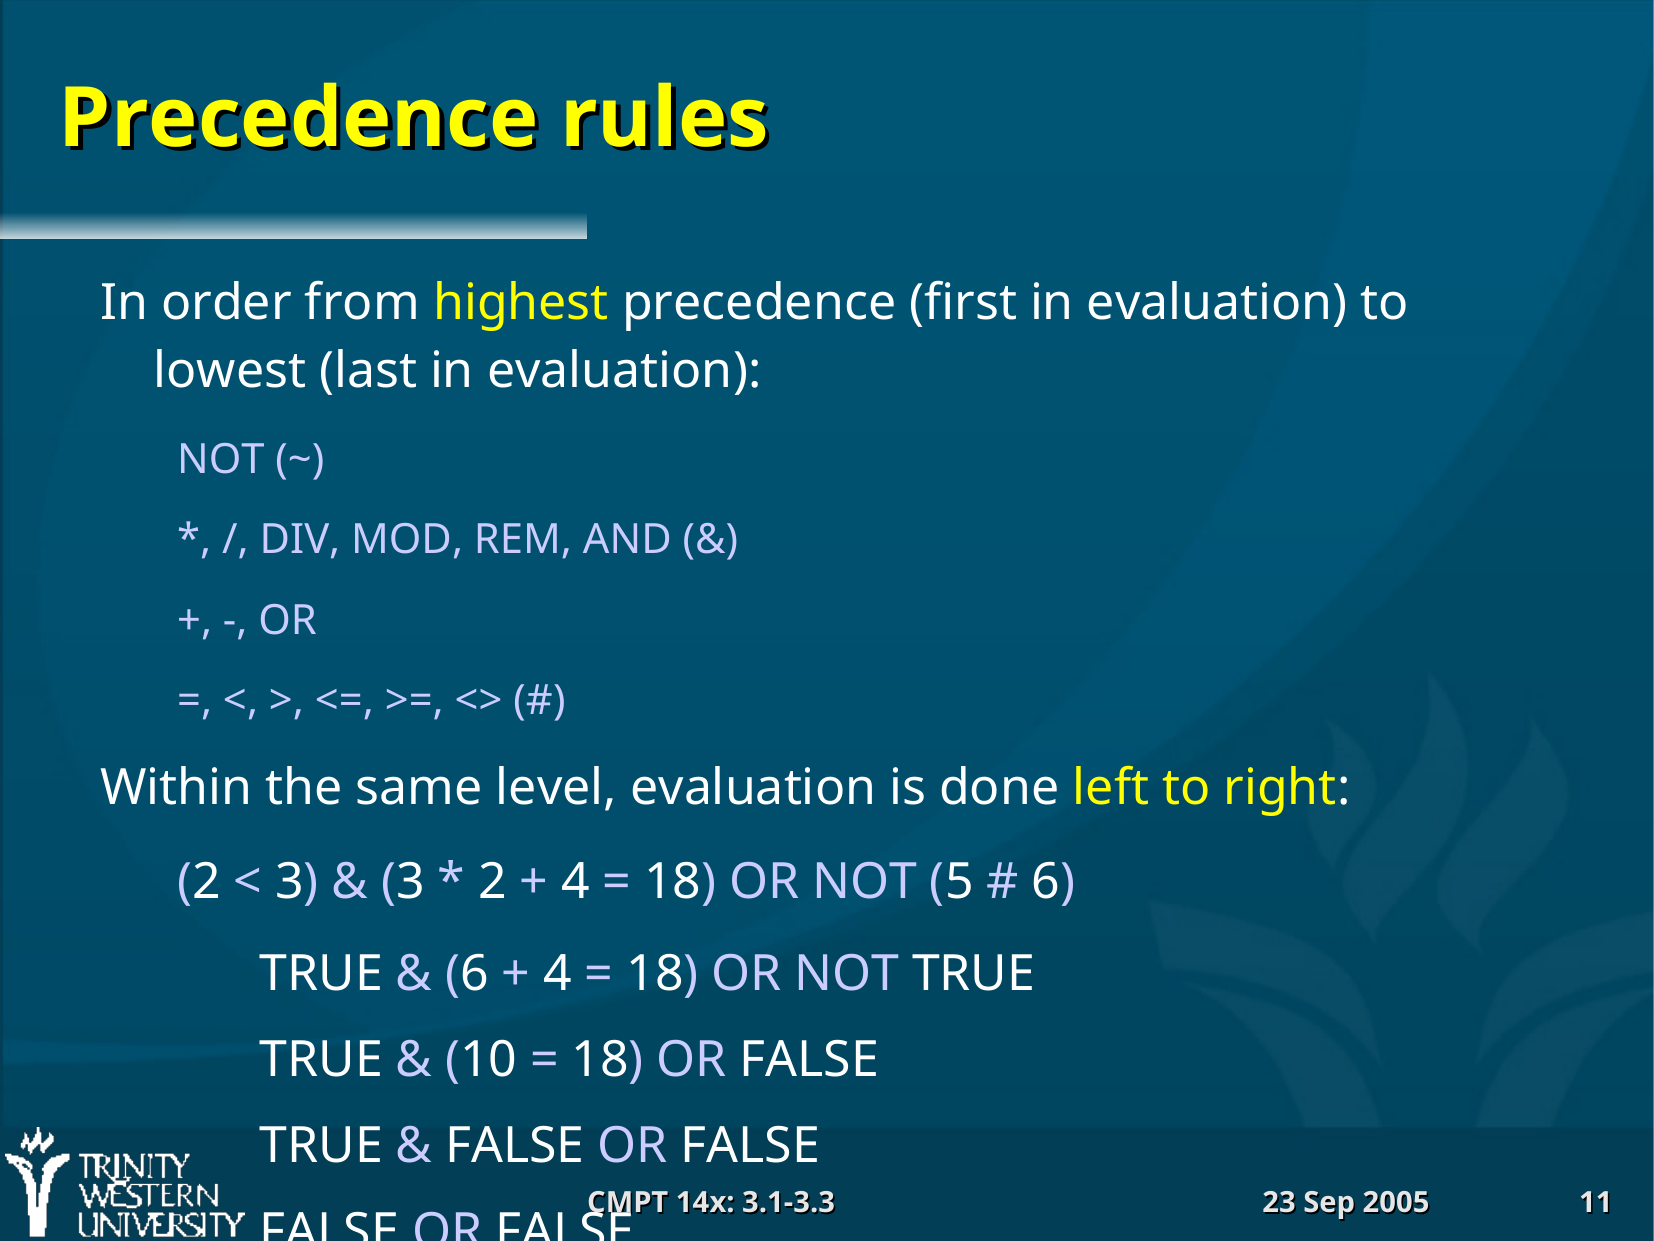

# Precedence rules
In order from highest precedence (first in evaluation) to lowest (last in evaluation):
NOT (~)
*, /, DIV, MOD, REM, AND (&)
+, -, OR
=, <, >, <=, >=, <> (#)
Within the same level, evaluation is done left to right:
(2 < 3) & (3 * 2 + 4 = 18) OR NOT (5 # 6)
TRUE & (6 + 4 = 18) OR NOT TRUE
TRUE & (10 = 18) OR FALSE
TRUE & FALSE OR FALSE
FALSE OR FALSE
FALSE
CMPT 14x: 3.1-3.3
23 Sep 2005
11